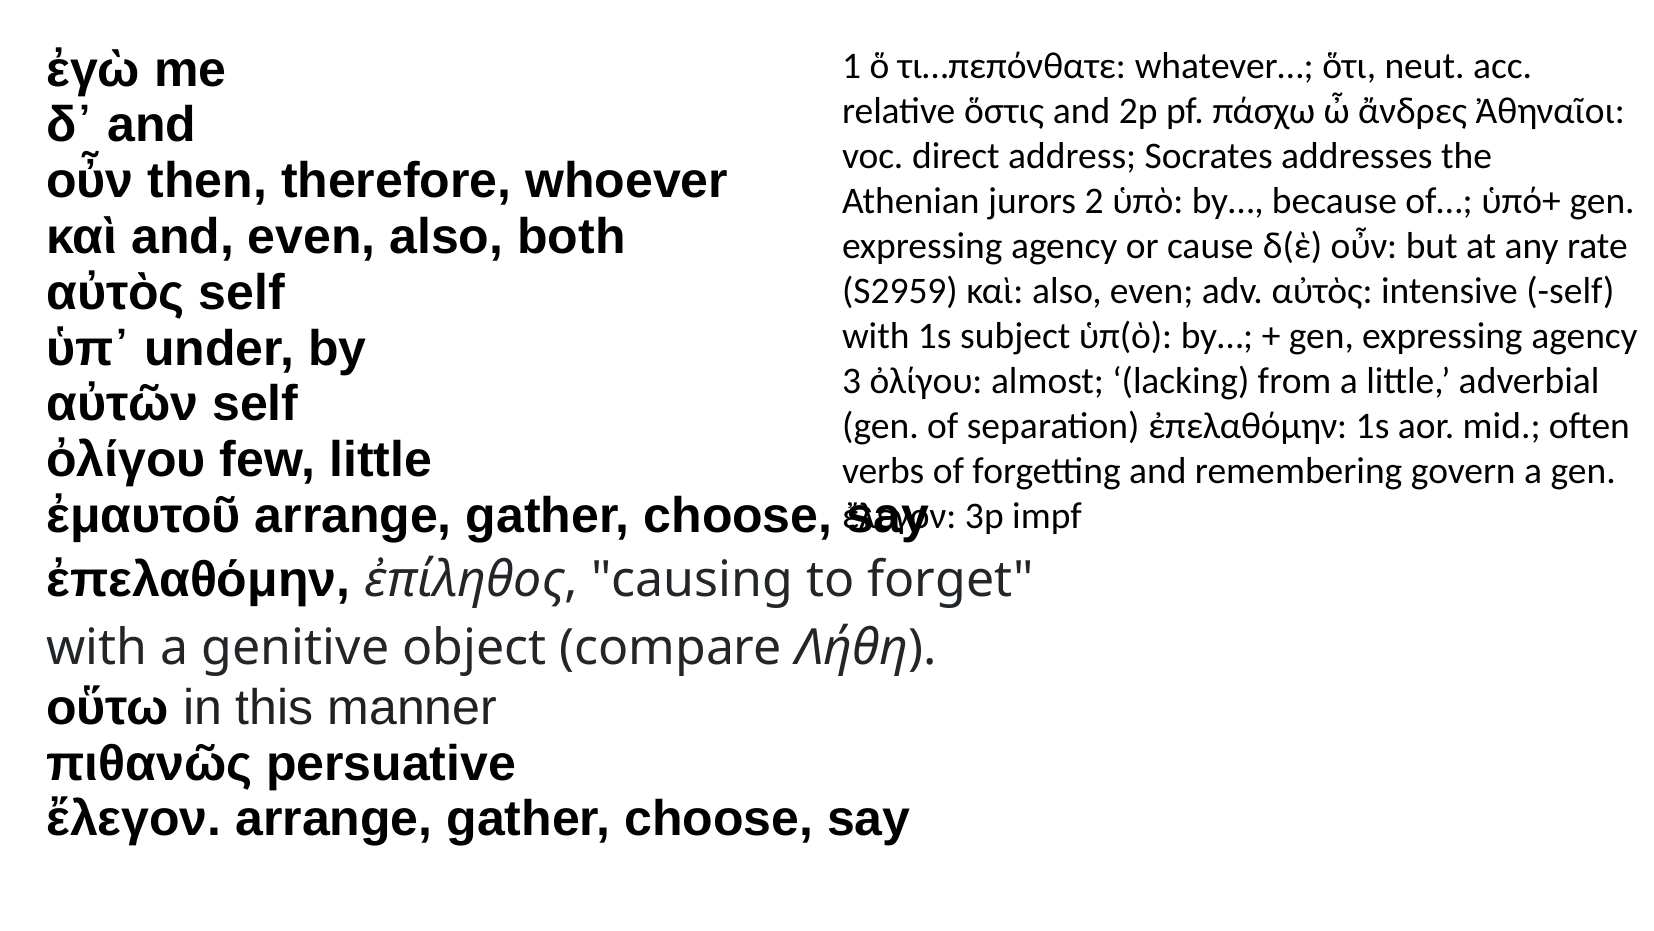

ἐγὼ me
δ᾽ and
οὖν then, therefore, whoever
καὶ and, even, also, both
αὐτὸς self
ὑπ᾽ under, by
αὐτῶν self
ὀλίγου few, little
ἐμαυτοῦ arrange, gather, choose, say
ἐπελαθόμην, ἐπίληθος, "causing to forget"
with a genitive object (compare Λήθη).
οὕτω in this manner
πιθανῶς persuative
ἔλεγον. arrange, gather, choose, say
1 ὅ τι…πεπόνθατε: whatever…; ὅτι, neut. acc. relative ὅστις and 2p pf. πάσχω ὦ ἄνδρες Ἀθηναῖοι: voc. direct address; Socrates addresses the Athenian jurors 2 ὑπὸ: by…, because of…; ὑπό+ gen. expressing agency or cause δ(ὲ) οὖν: but at any rate (S2959) καὶ: also, even; adv. αὐτὸς: intensive (-self) with 1s subject ὑπ(ὸ): by…; + gen, expressing agency 3 ὀλίγου: almost; ‘(lacking) from a little,’ adverbial (gen. of separation) ἐπελαθόµην: 1s aor. mid.; often verbs of forgetting and remembering govern a gen. ἔλεγον: 3p impf